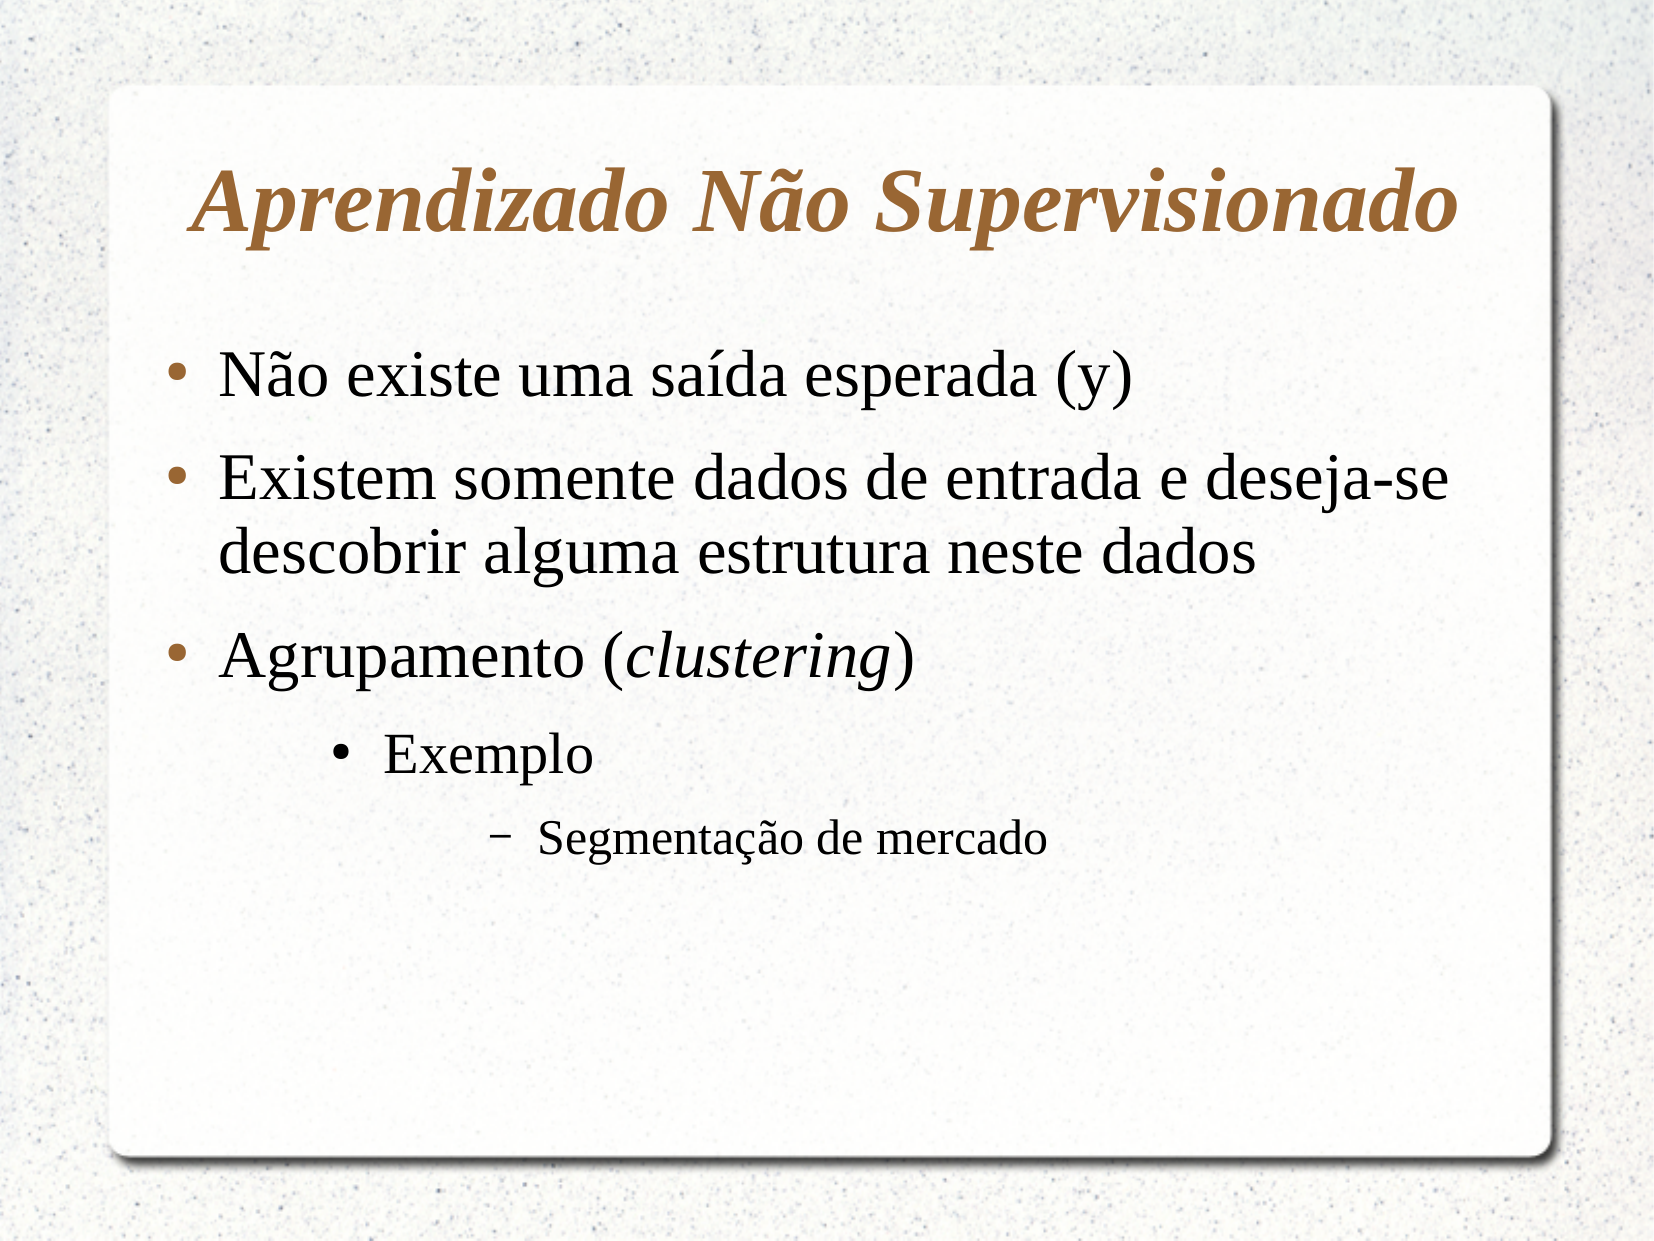

# Aprendizado Não Supervisionado
Não existe uma saída esperada (y)
Existem somente dados de entrada e deseja-se descobrir alguma estrutura neste dados
Agrupamento (clustering)
Exemplo
Segmentação de mercado